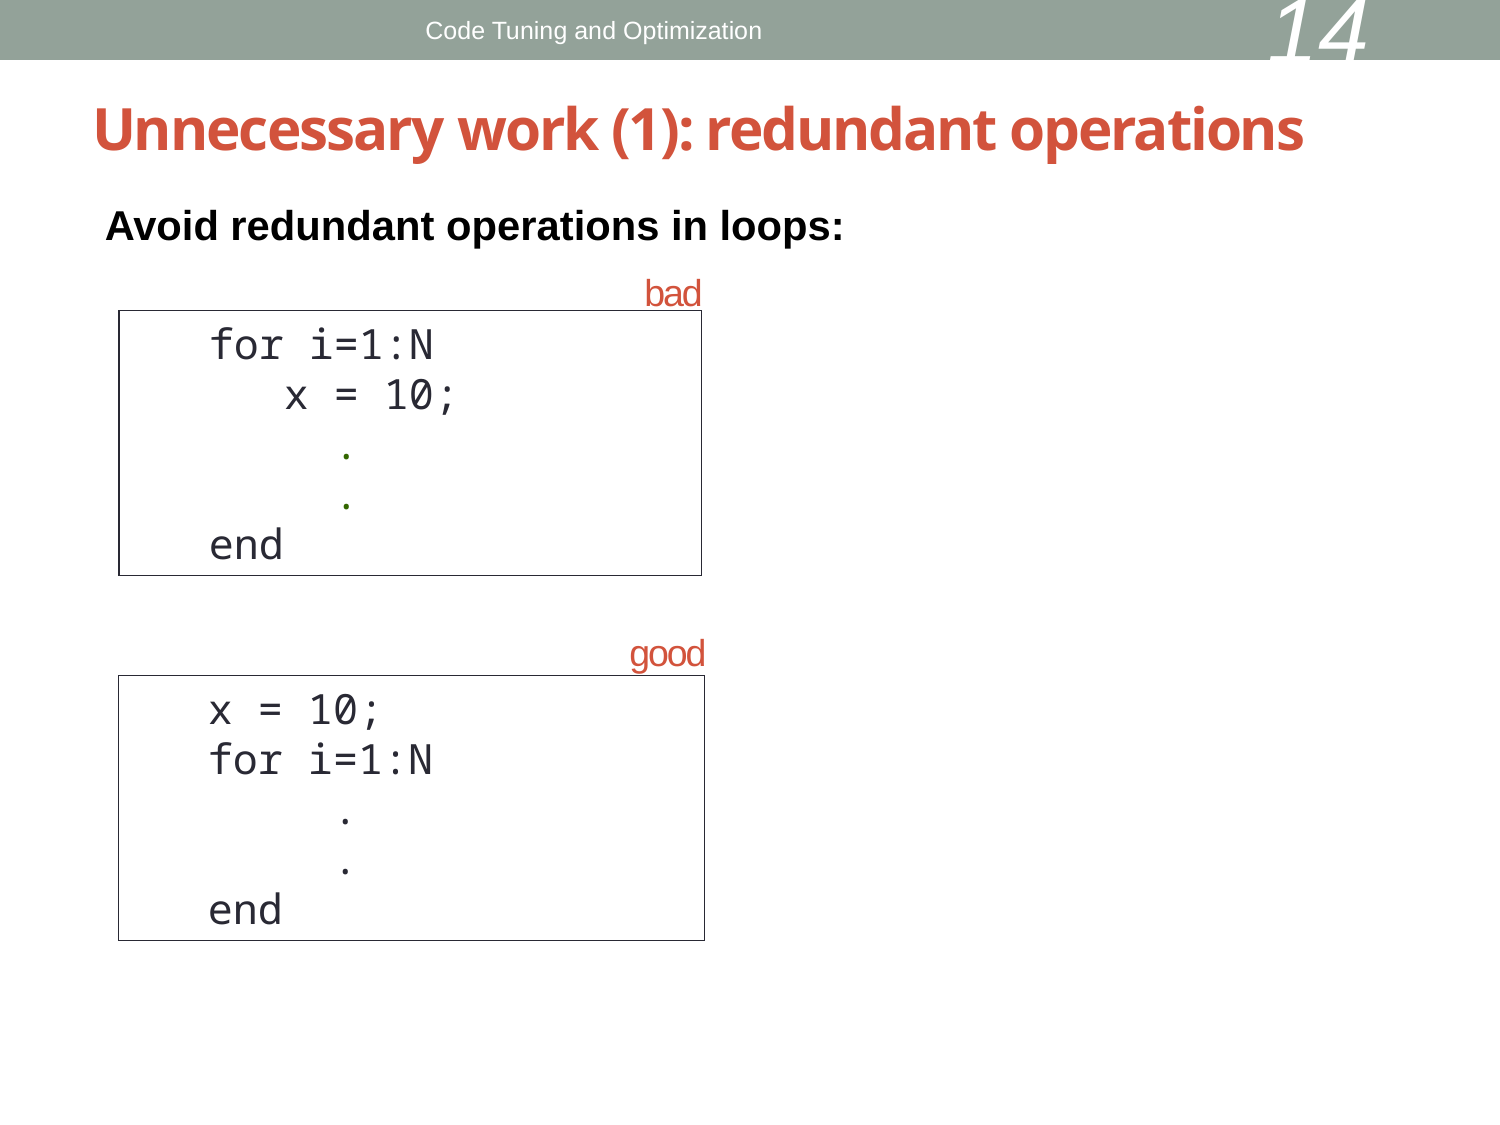

Code Tuning and Optimization
# Unnecessary work (1): redundant operations
Avoid redundant operations in loops:
bad
for i=1:N
 x = 10;
 .
 .
end
good
x = 10;
for i=1:N
 .
 .
end